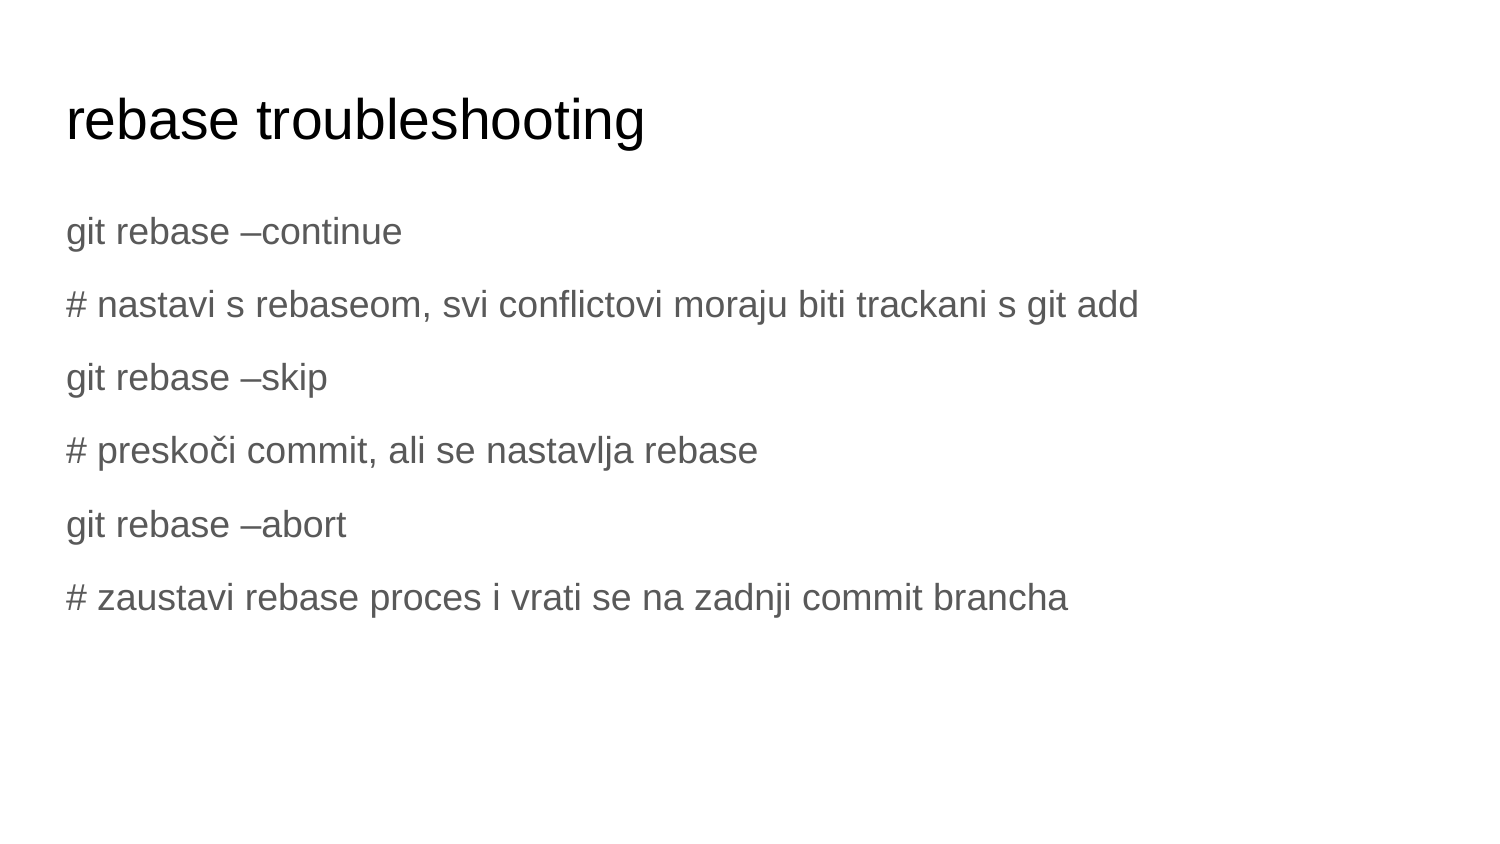

# rebase troubleshooting
git rebase –continue
# nastavi s rebaseom, svi conflictovi moraju biti trackani s git add
git rebase –skip
# preskoči commit, ali se nastavlja rebase
git rebase –abort
# zaustavi rebase proces i vrati se na zadnji commit brancha